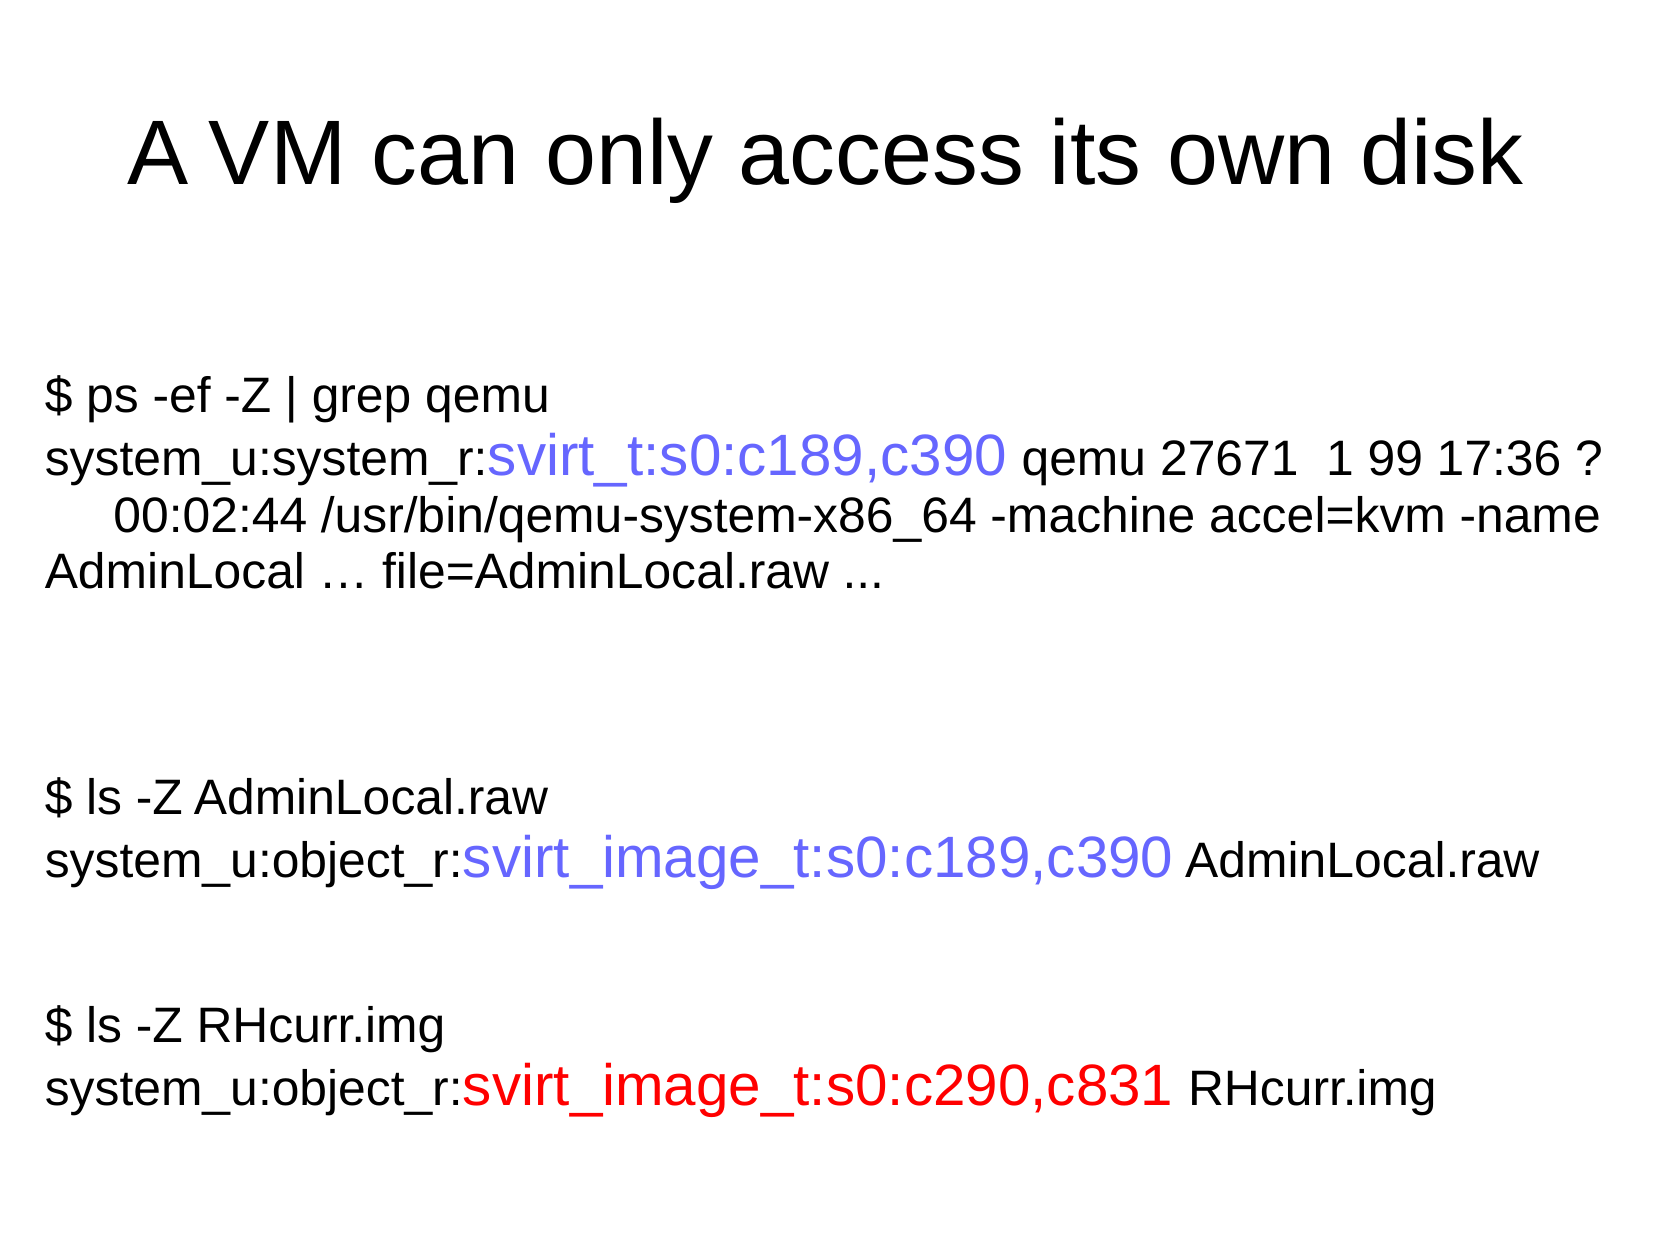

# A VM can only access its own disk
$ ps -ef -Z | grep qemu
system_u:system_r:svirt_t:s0:c189,c390 qemu 27671 1 99 17:36 ? 00:02:44 /usr/bin/qemu-system-x86_64 -machine accel=kvm -name AdminLocal … file=AdminLocal.raw ...
$ ls -Z AdminLocal.raw
system_u:object_r:svirt_image_t:s0:c189,c390 AdminLocal.raw
$ ls -Z RHcurr.img
system_u:object_r:svirt_image_t:s0:c290,c831 RHcurr.img